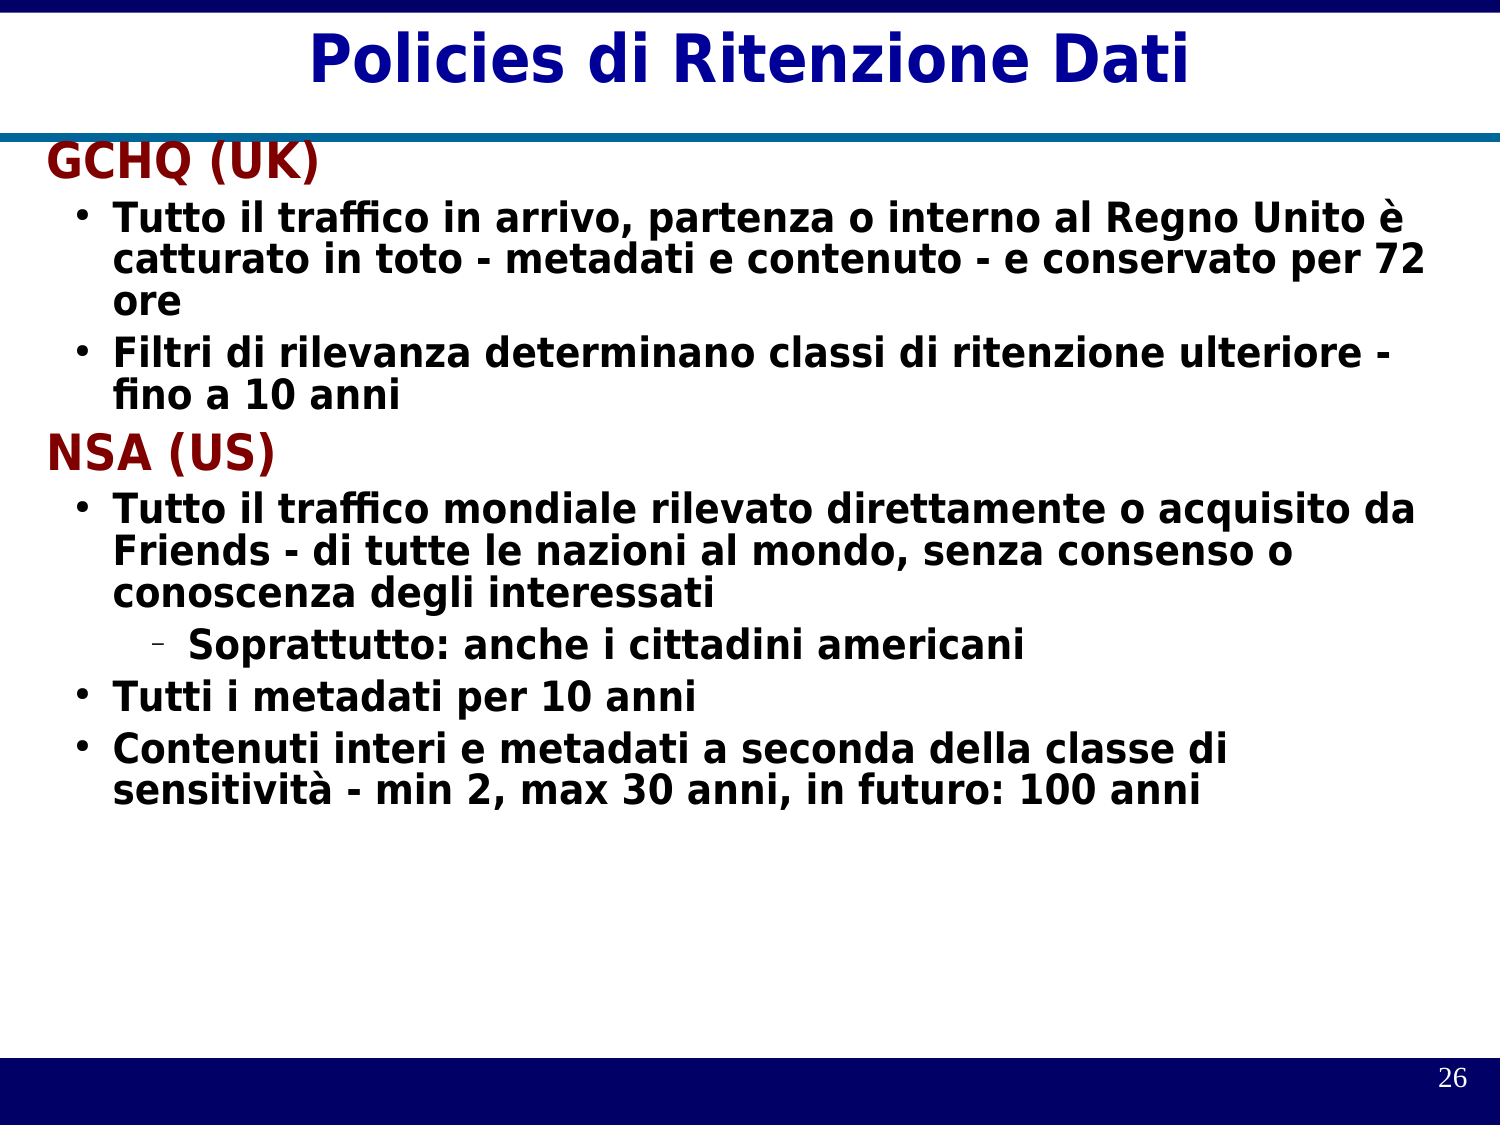

# Policies di Ritenzione Dati
GCHQ (UK)
Tutto il traffico in arrivo, partenza o interno al Regno Unito è catturato in toto - metadati e contenuto - e conservato per 72 ore
Filtri di rilevanza determinano classi di ritenzione ulteriore - fino a 10 anni
NSA (US)
Tutto il traffico mondiale rilevato direttamente o acquisito da Friends - di tutte le nazioni al mondo, senza consenso o conoscenza degli interessati
Soprattutto: anche i cittadini americani
Tutti i metadati per 10 anni
Contenuti interi e metadati a seconda della classe di sensitività - min 2, max 30 anni, in futuro: 100 anni